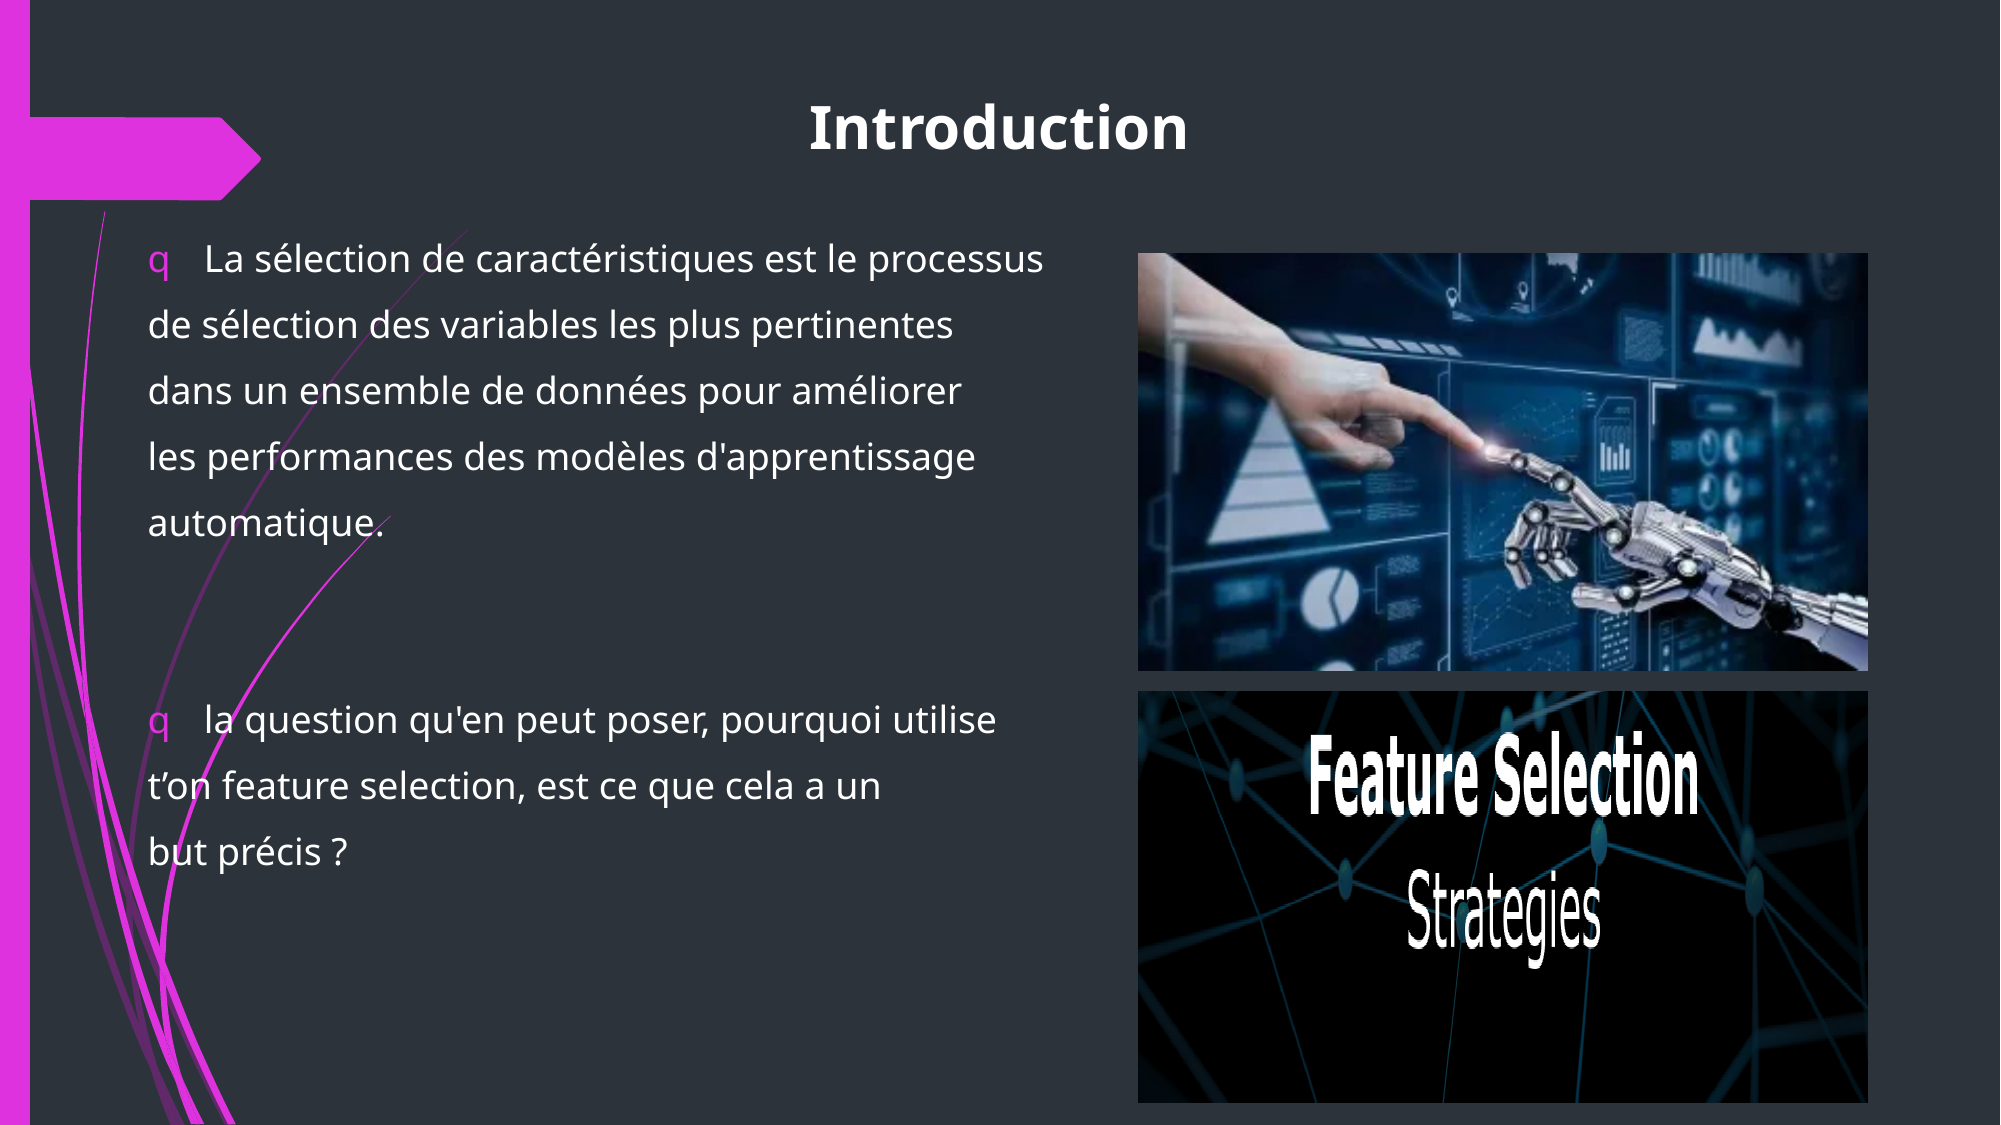

# Introduction
La sélection de caractéristiques est le processus
de sélection des variables les plus pertinentes
dans un ensemble de données pour améliorer
les performances des modèles d'apprentissage
automatique.
la question qu'en peut poser, pourquoi utilise
t’on feature selection, est ce que cela a un
but précis ?